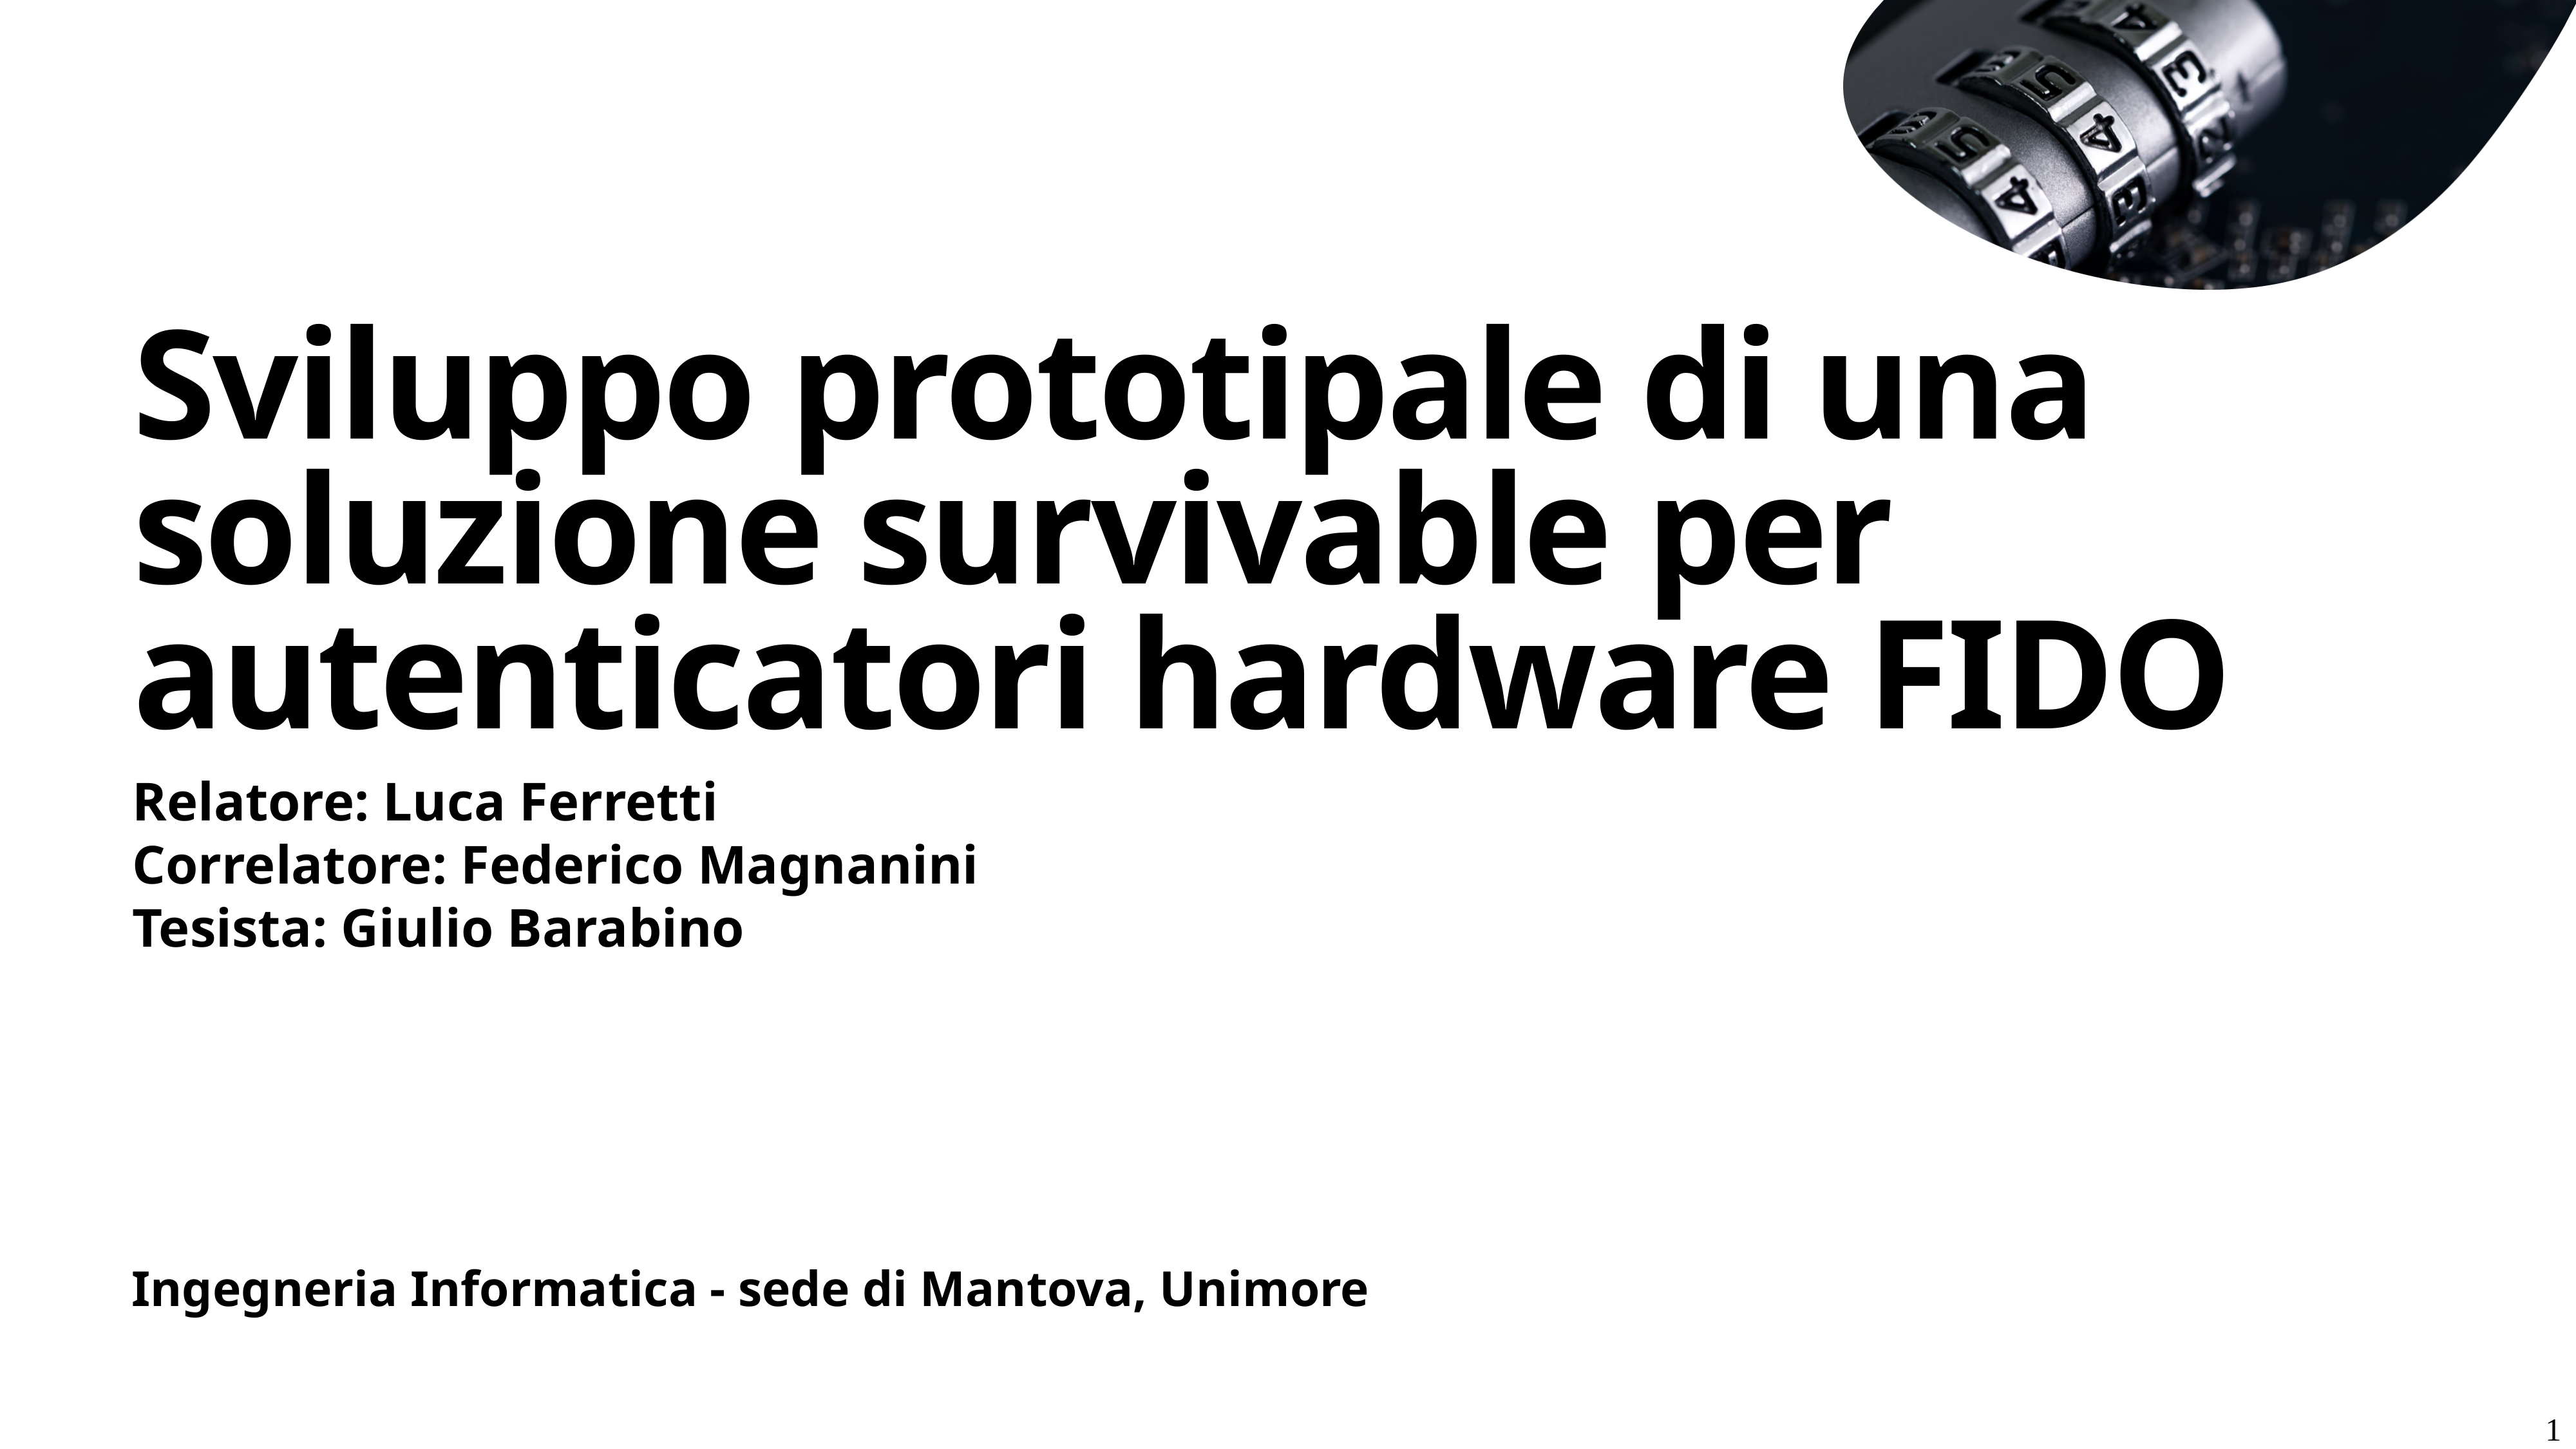

Sviluppo prototipale di una soluzione survivable per autenticatori hardware FIDO
Relatore: Luca Ferretti
Correlatore: Federico Magnanini
Tesista: Giulio Barabino
# Ingegneria Informatica - sede di Mantova, Unimore